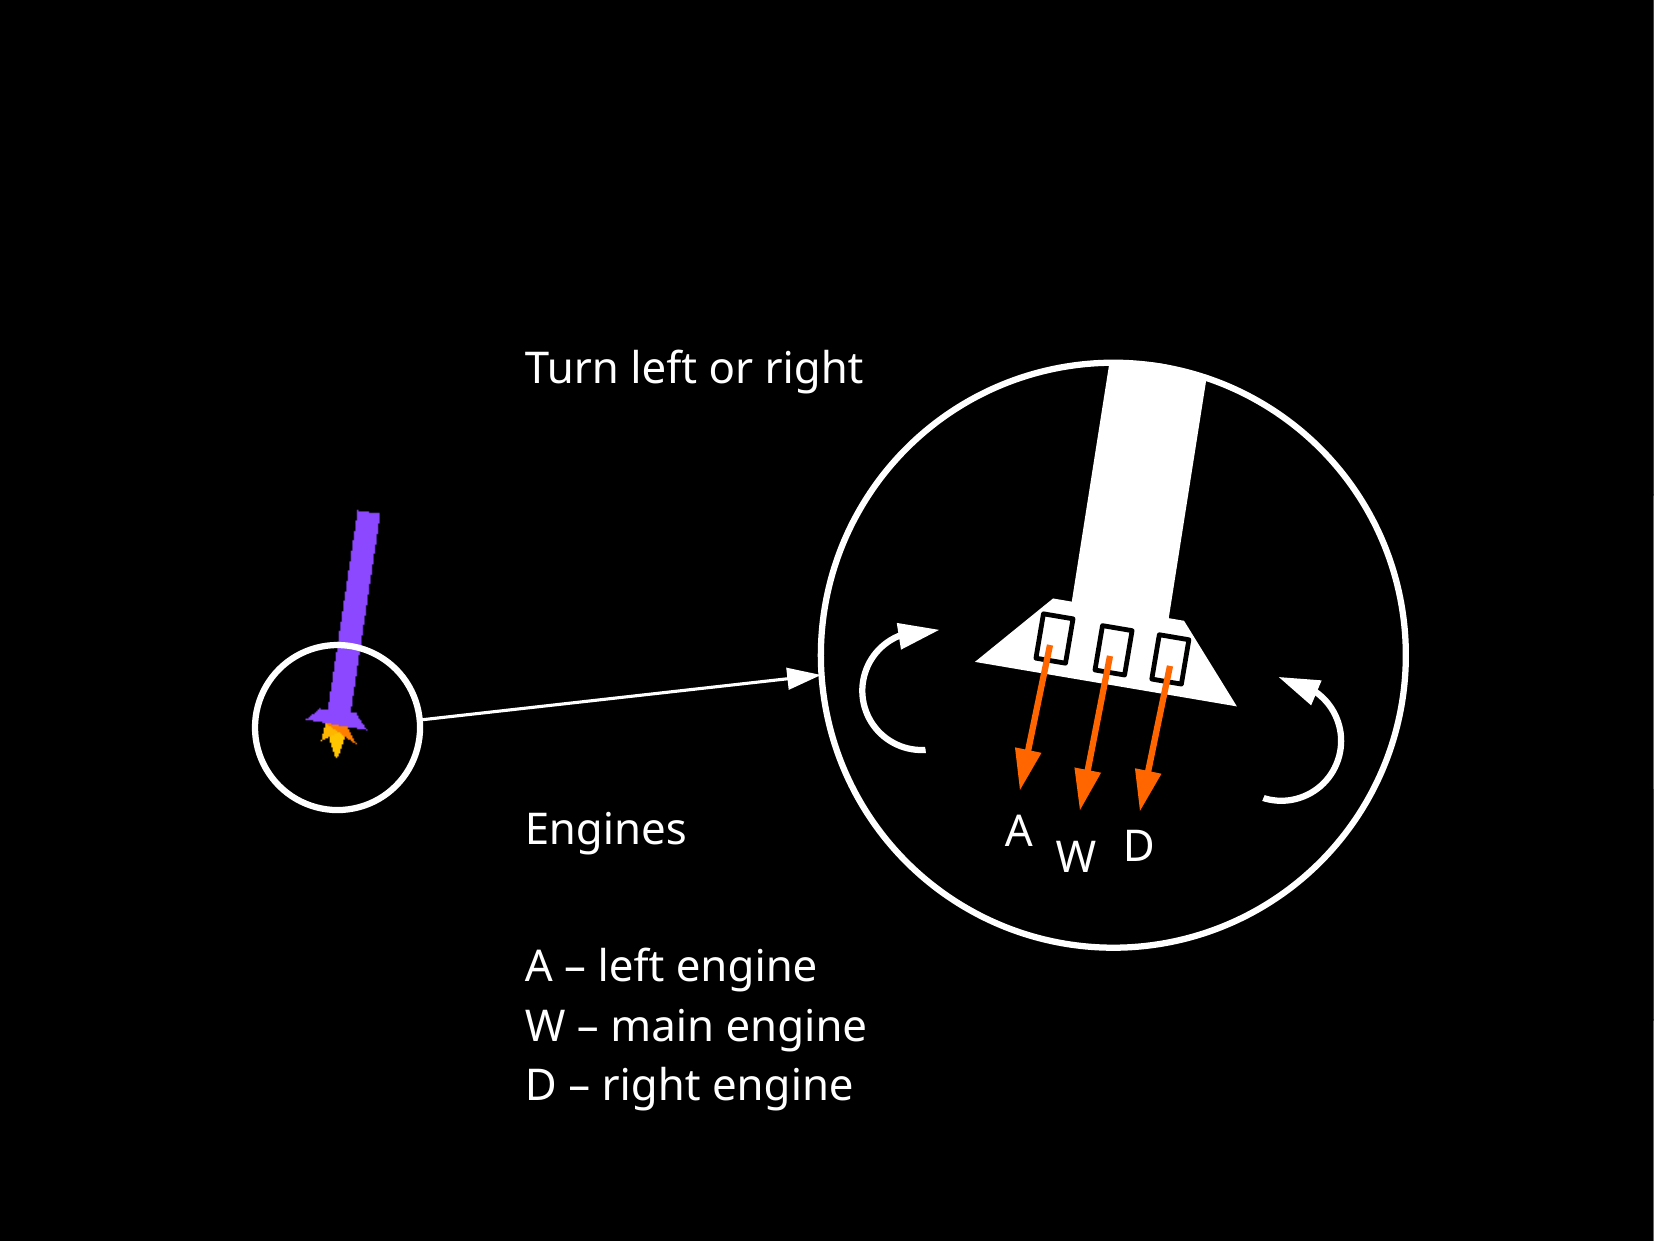

Turn left or right
Engines
A
D
W
A – left engine
W – main engine
D – right engine